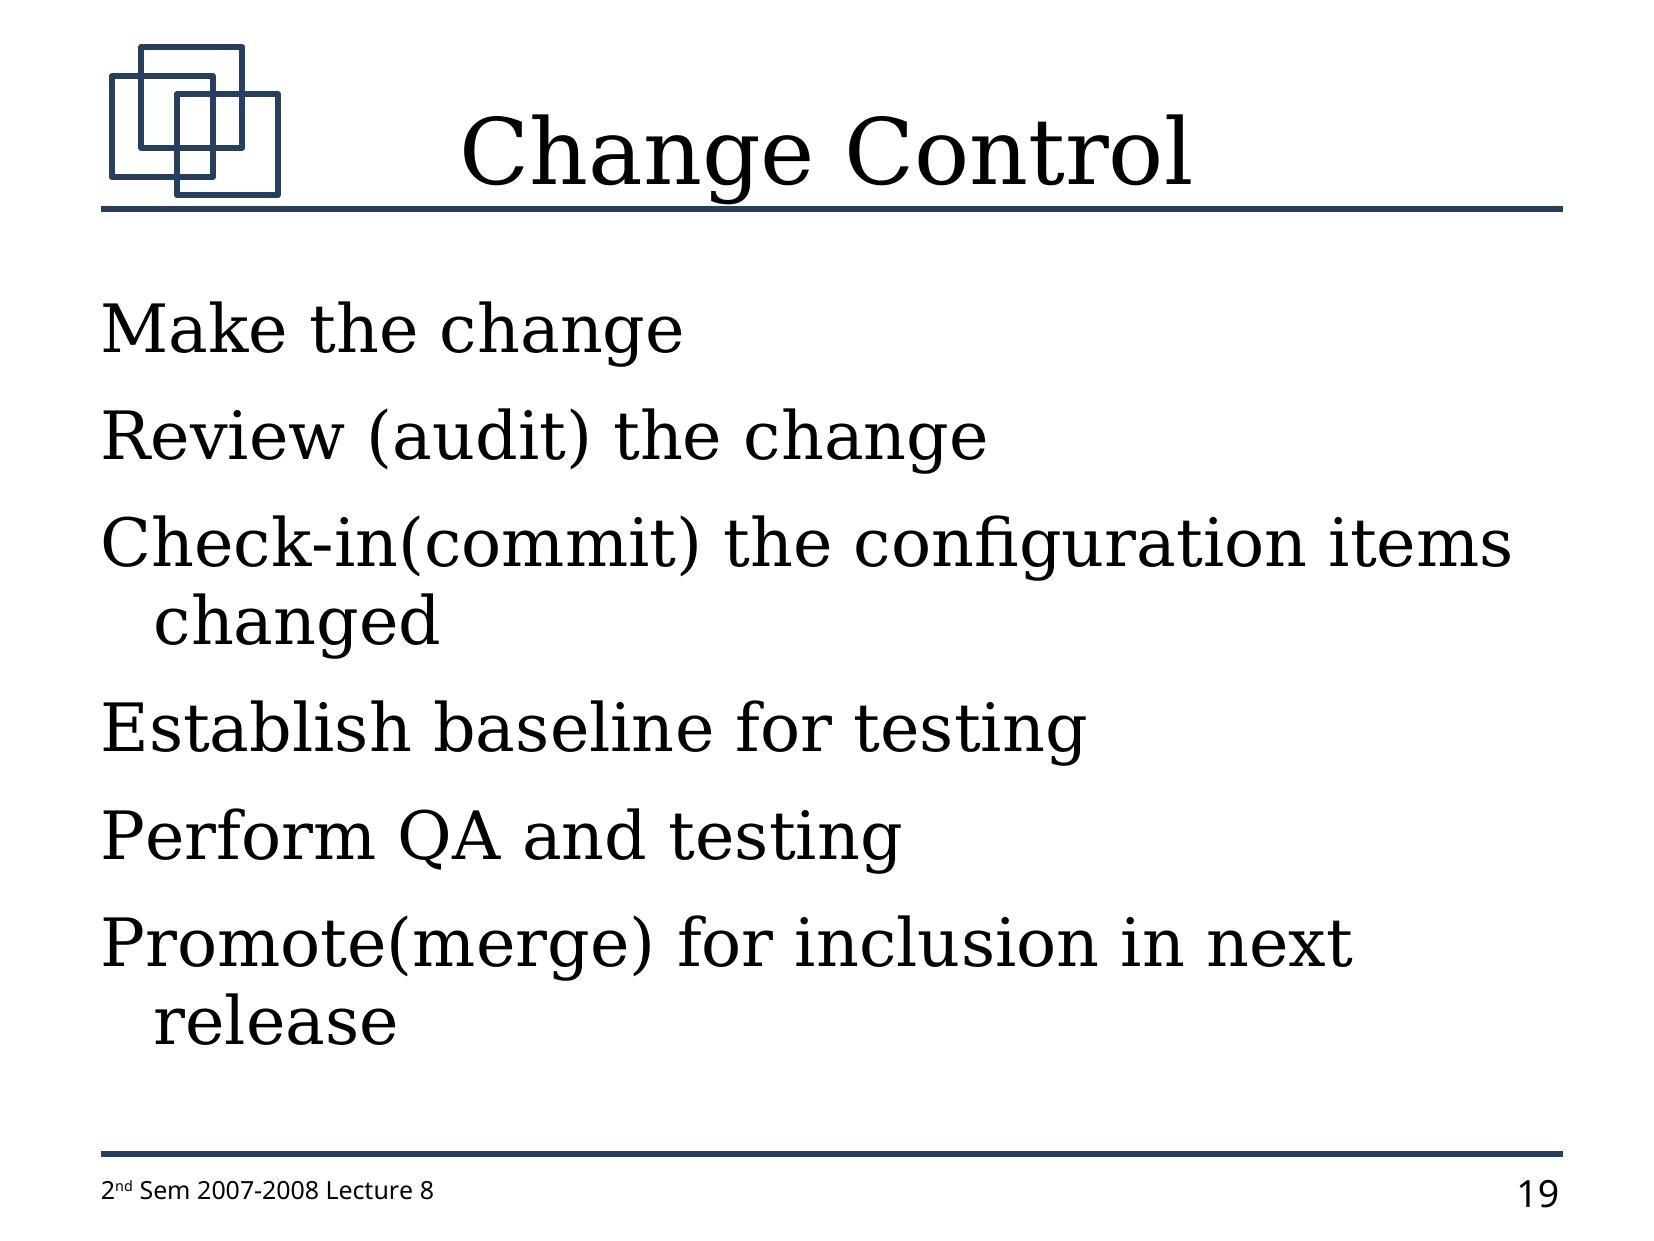

# Change Control
Make the change
Review (audit) the change
Check-in(commit) the configuration items changed
Establish baseline for testing
Perform QA and testing
Promote(merge) for inclusion in next release